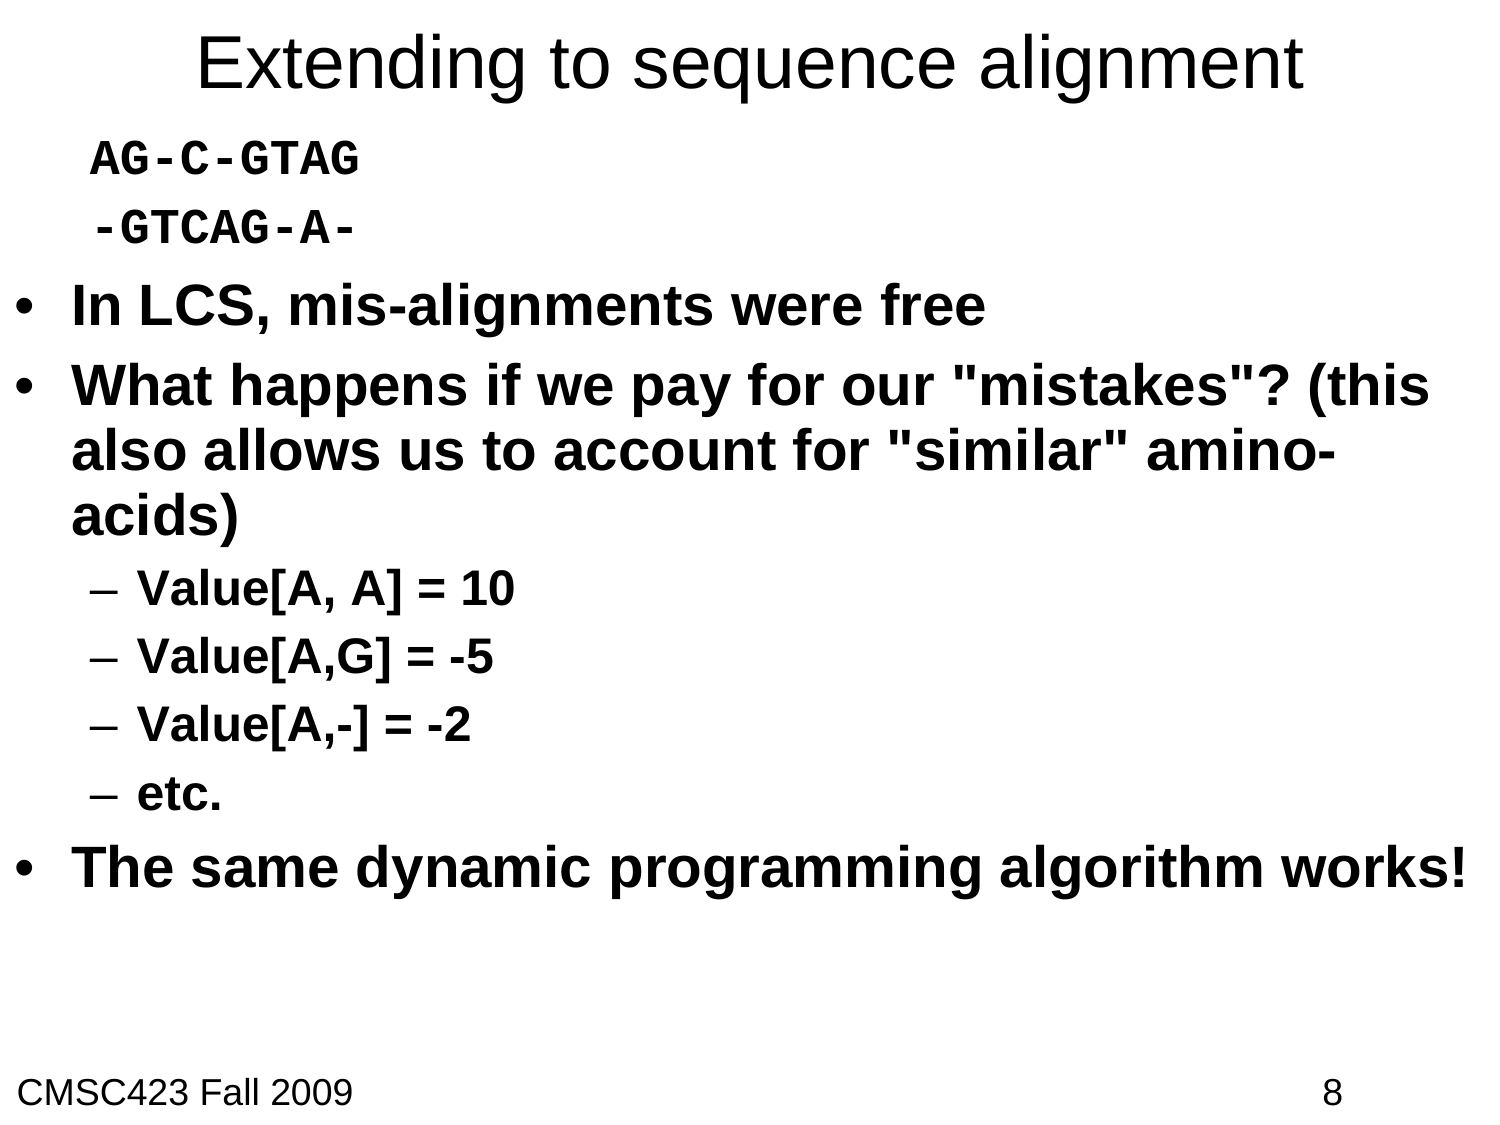

# Extending to sequence alignment
AG-C-GTAG
-GTCAG-A-
In LCS, mis-alignments were free
What happens if we pay for our "mistakes"? (this also allows us to account for "similar" amino-acids)
Value[A, A] = 10
Value[A,G] = -5
Value[A,-] = -2
etc.
The same dynamic programming algorithm works!
CMSC423 Fall 2009
8